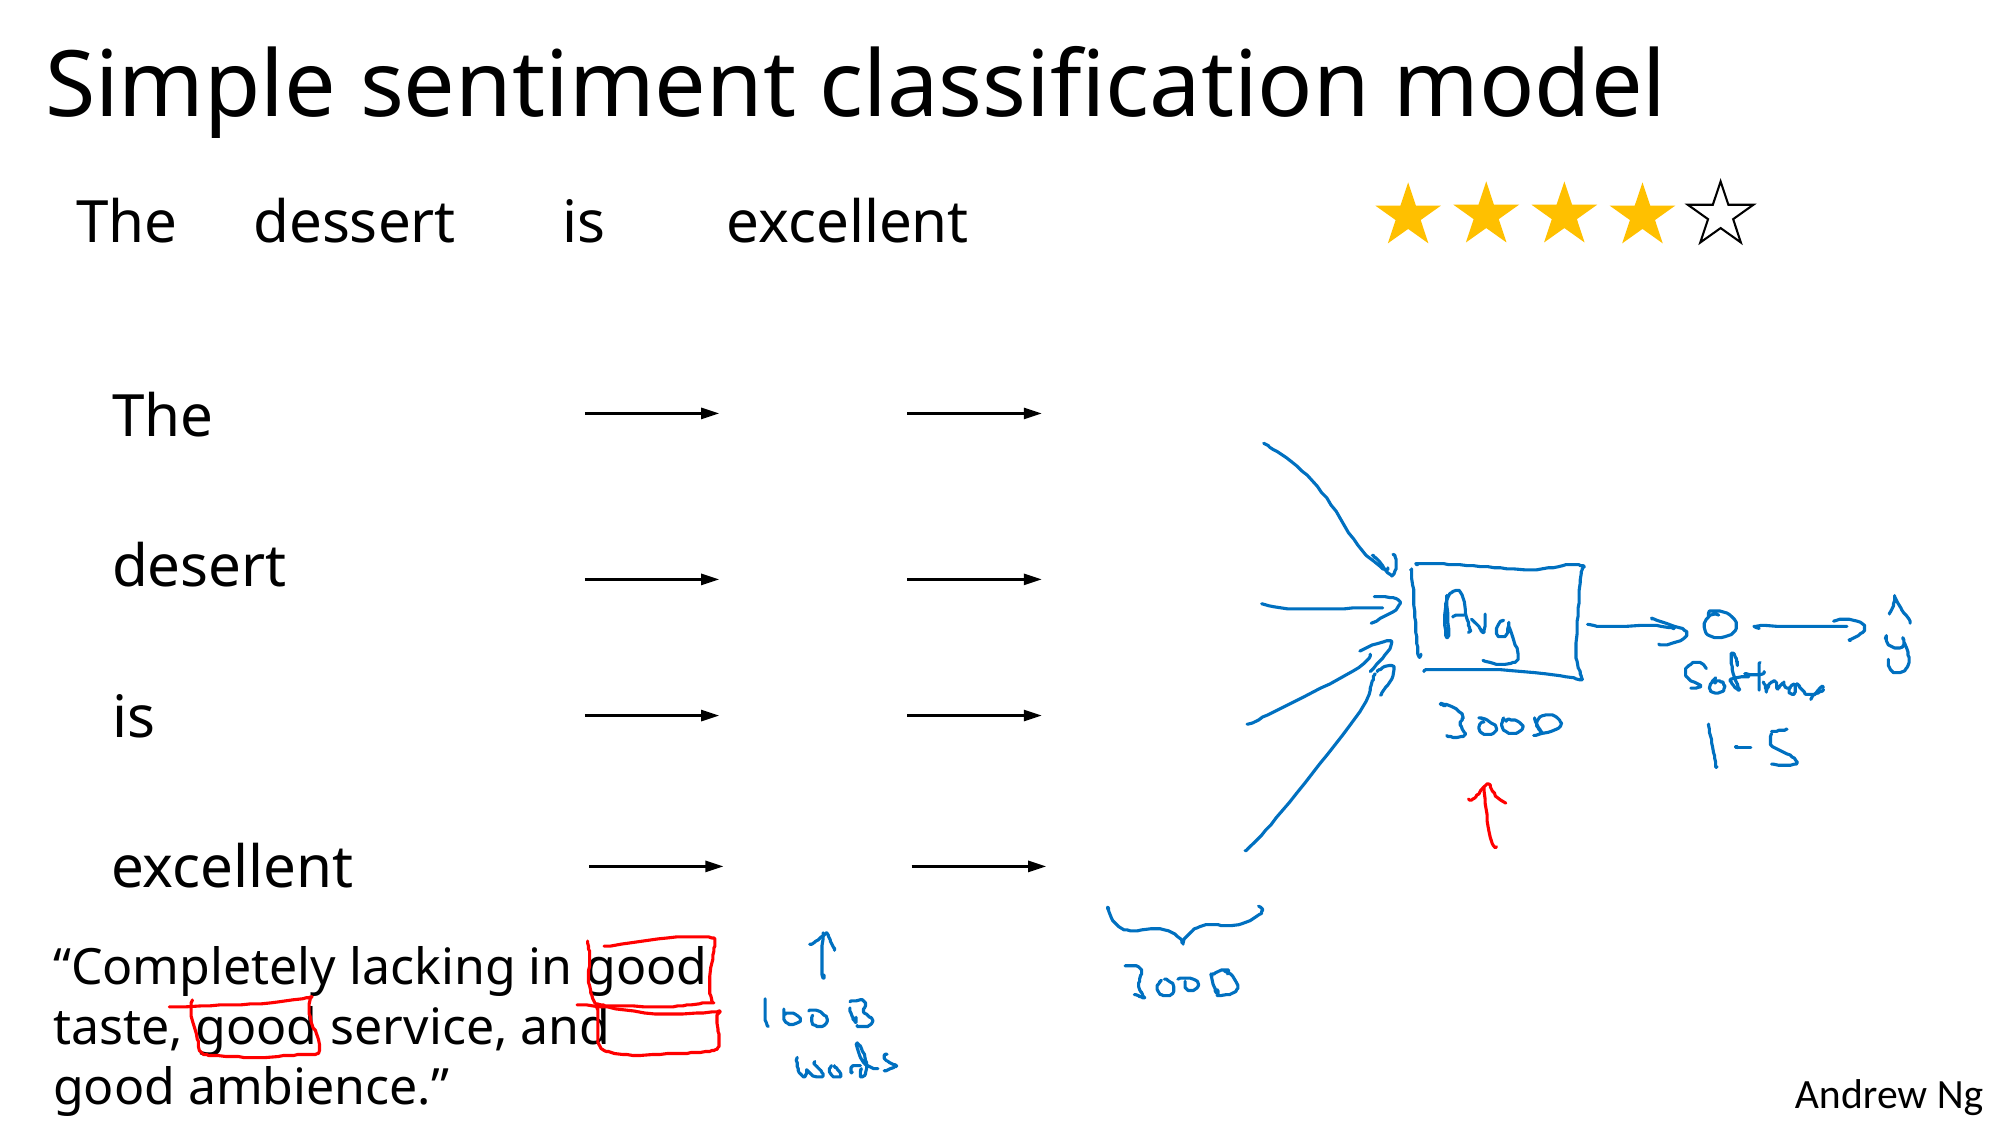

# Simple sentiment classification model
The dessert is excellent
The
desert
is
excellent
“Completely lacking in good taste, good service, and good ambience.”